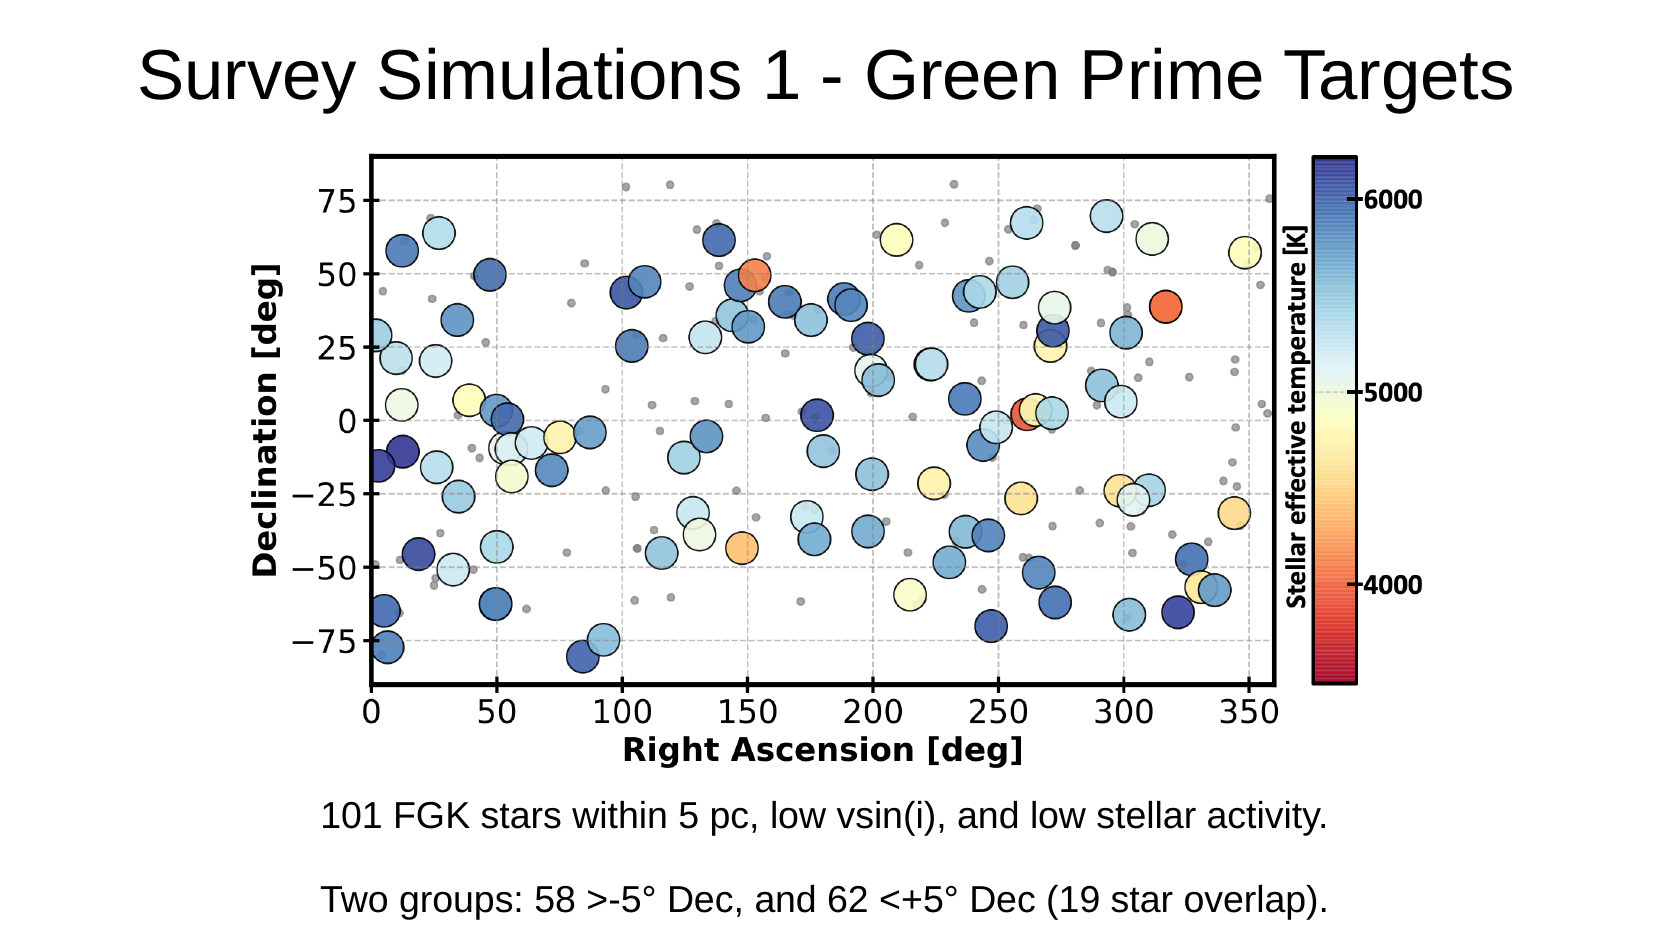

# Survey Simulations 1 - Green Prime Targets
101 FGK stars within 5 pc, low vsin(i), and low stellar activity.
Two groups: 58 >-5° Dec, and 62 <+5° Dec (19 star overlap).